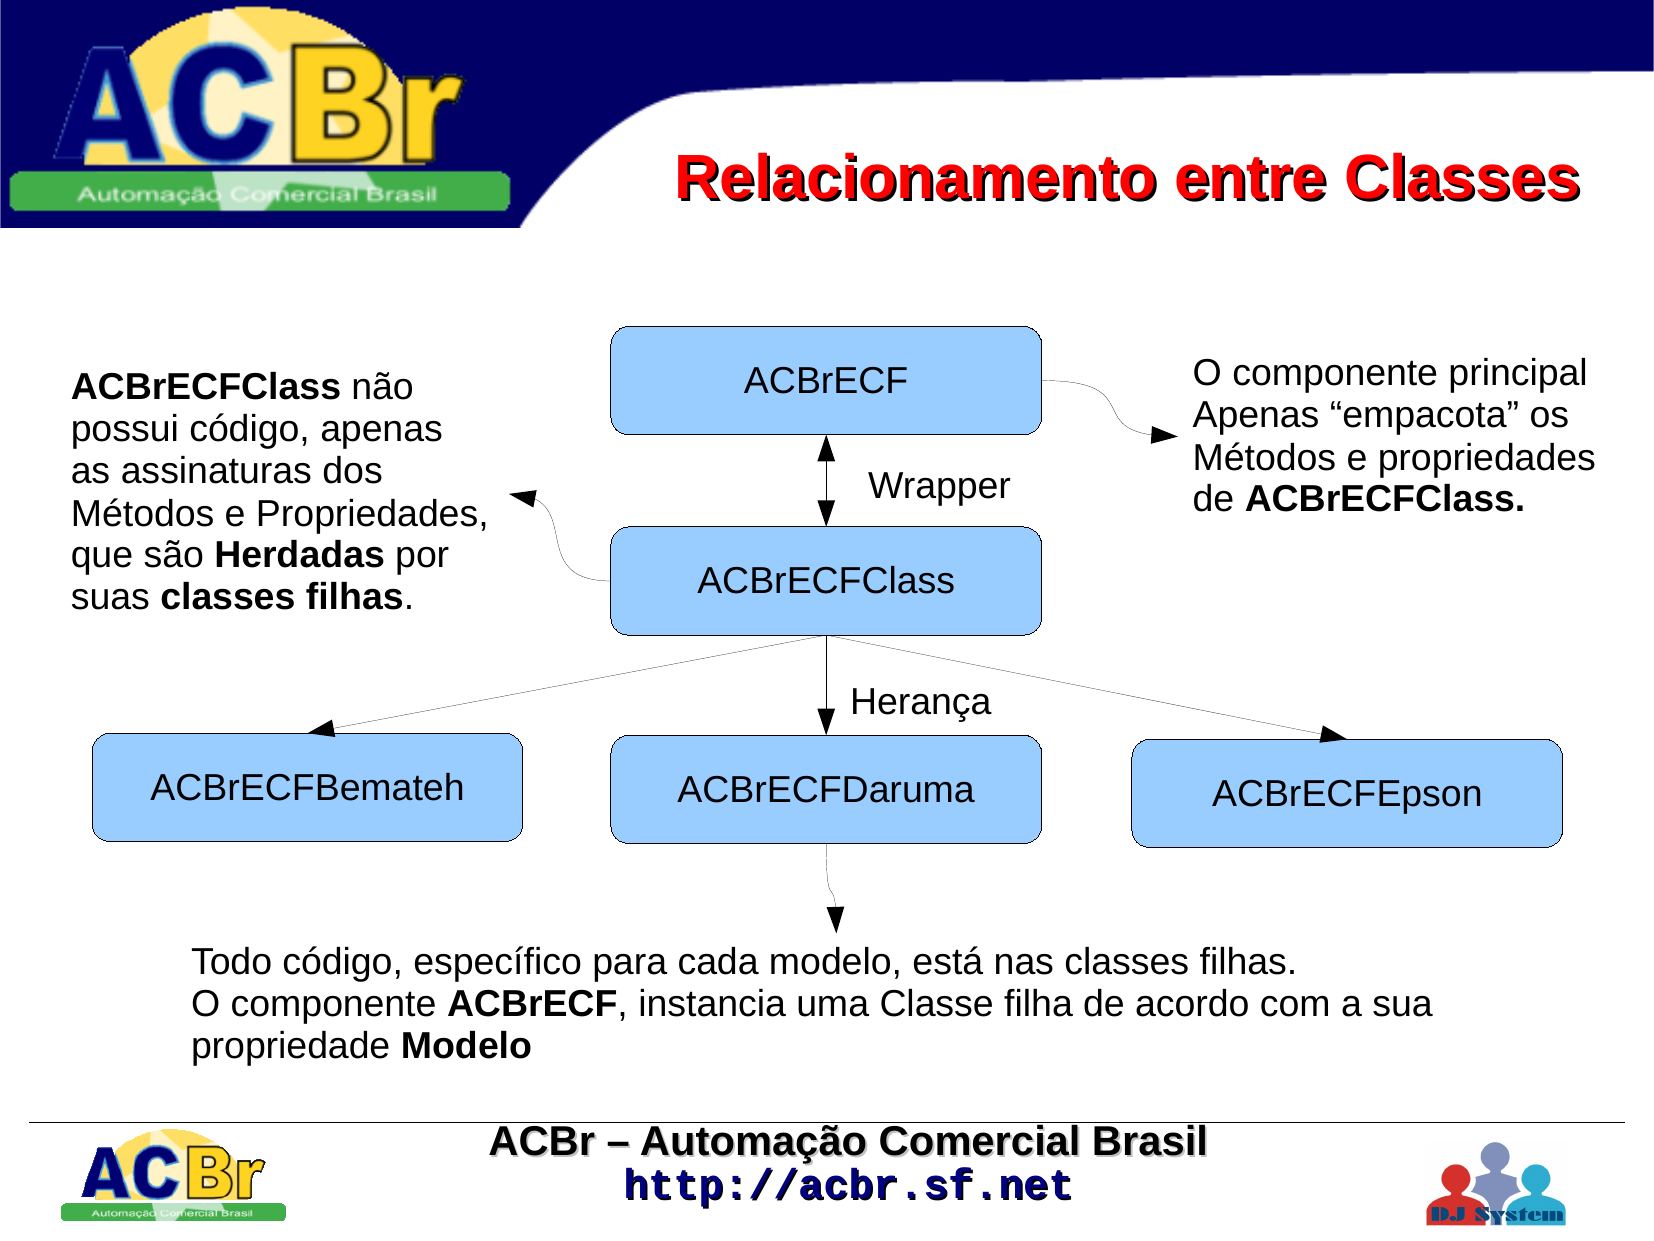

# Relacionamento entre Classes
ACBrECF
O componente principal
Apenas “empacota” os
Métodos e propriedades
de ACBrECFClass.
ACBrECFClass não
possui código, apenas
as assinaturas dos
Métodos e Propriedades,
que são Herdadas por suas classes filhas.
Wrapper
ACBrECFClass
Herança
ACBrECFBemateh
ACBrECFDaruma
ACBrECFEpson
Todo código, específico para cada modelo, está nas classes filhas.
O componente ACBrECF, instancia uma Classe filha de acordo com a sua propriedade Modelo